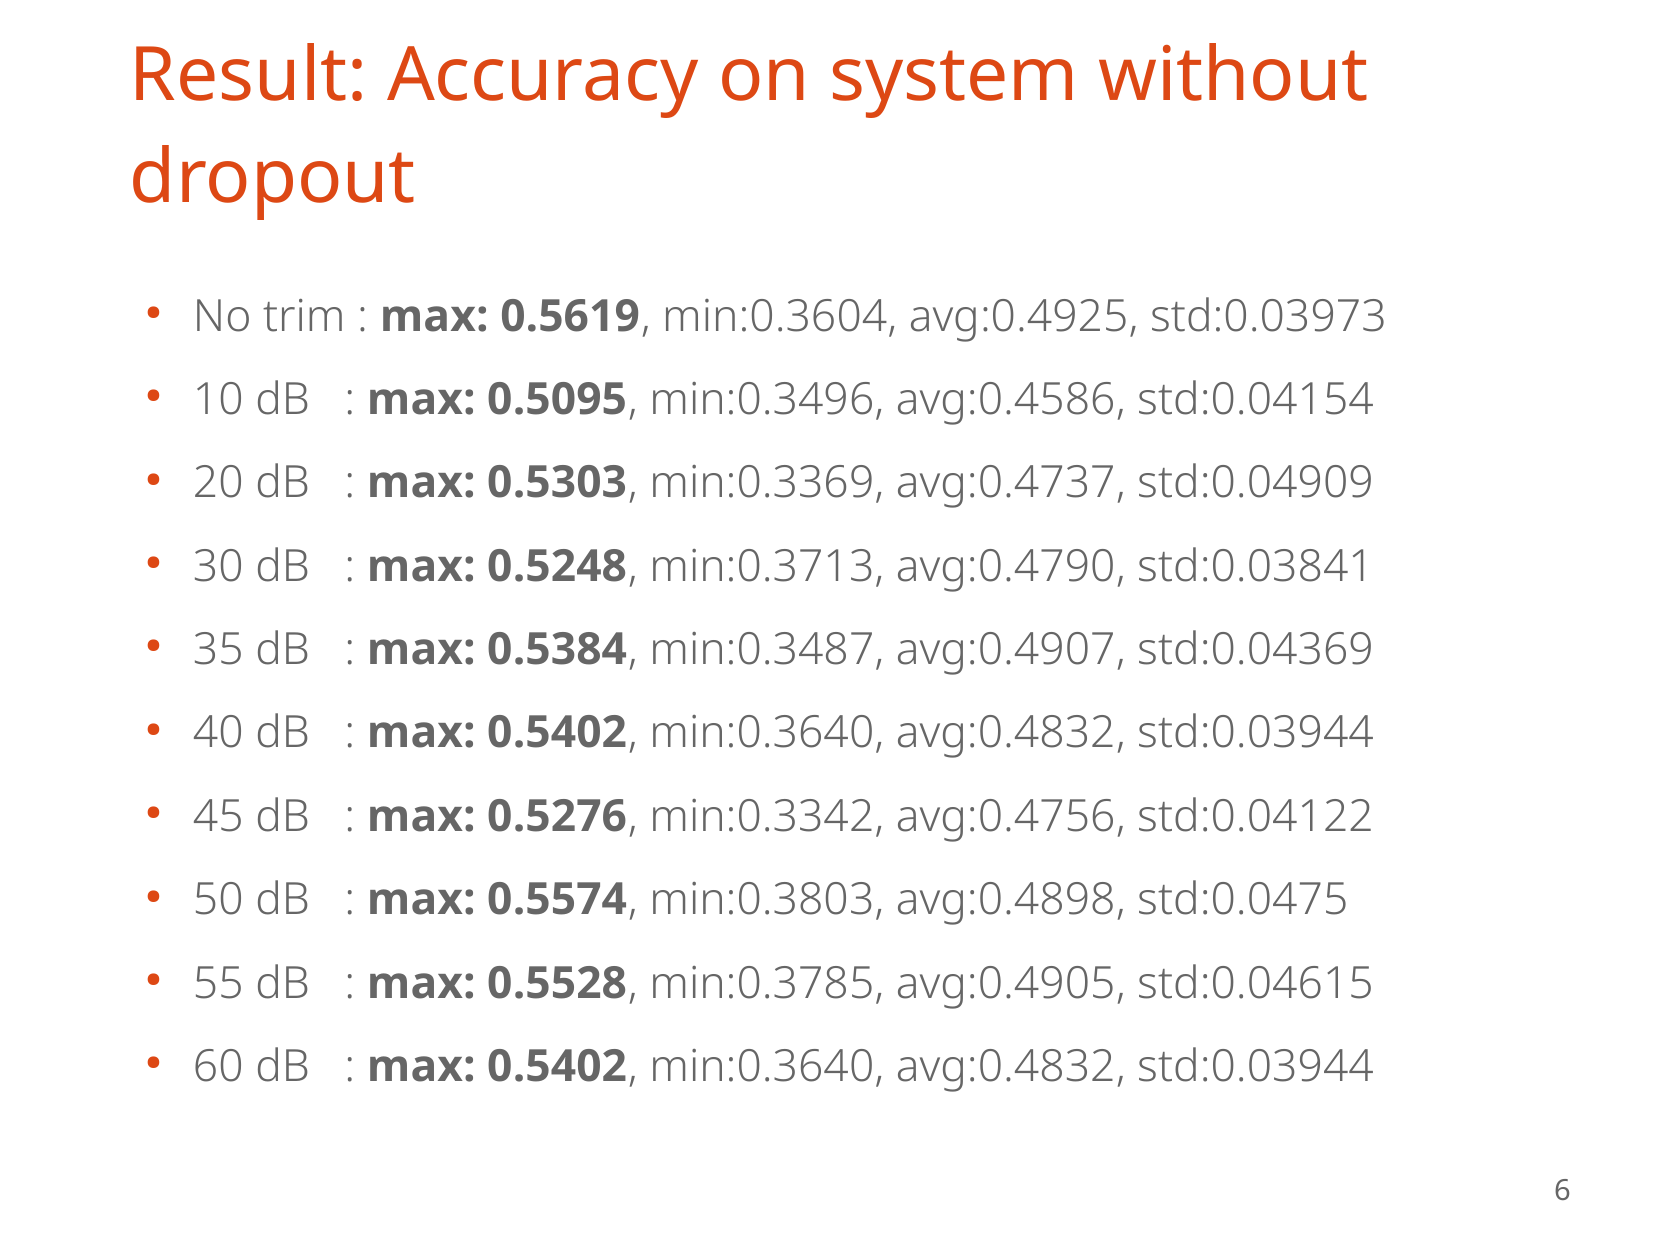

# Result: Accuracy on system without dropout
No trim : max: 0.5619, min:0.3604, avg:0.4925, std:0.03973
10 dB : max: 0.5095, min:0.3496, avg:0.4586, std:0.04154
20 dB : max: 0.5303, min:0.3369, avg:0.4737, std:0.04909
30 dB : max: 0.5248, min:0.3713, avg:0.4790, std:0.03841
35 dB : max: 0.5384, min:0.3487, avg:0.4907, std:0.04369
40 dB : max: 0.5402, min:0.3640, avg:0.4832, std:0.03944
45 dB : max: 0.5276, min:0.3342, avg:0.4756, std:0.04122
50 dB : max: 0.5574, min:0.3803, avg:0.4898, std:0.0475
55 dB : max: 0.5528, min:0.3785, avg:0.4905, std:0.04615
60 dB : max: 0.5402, min:0.3640, avg:0.4832, std:0.03944
6